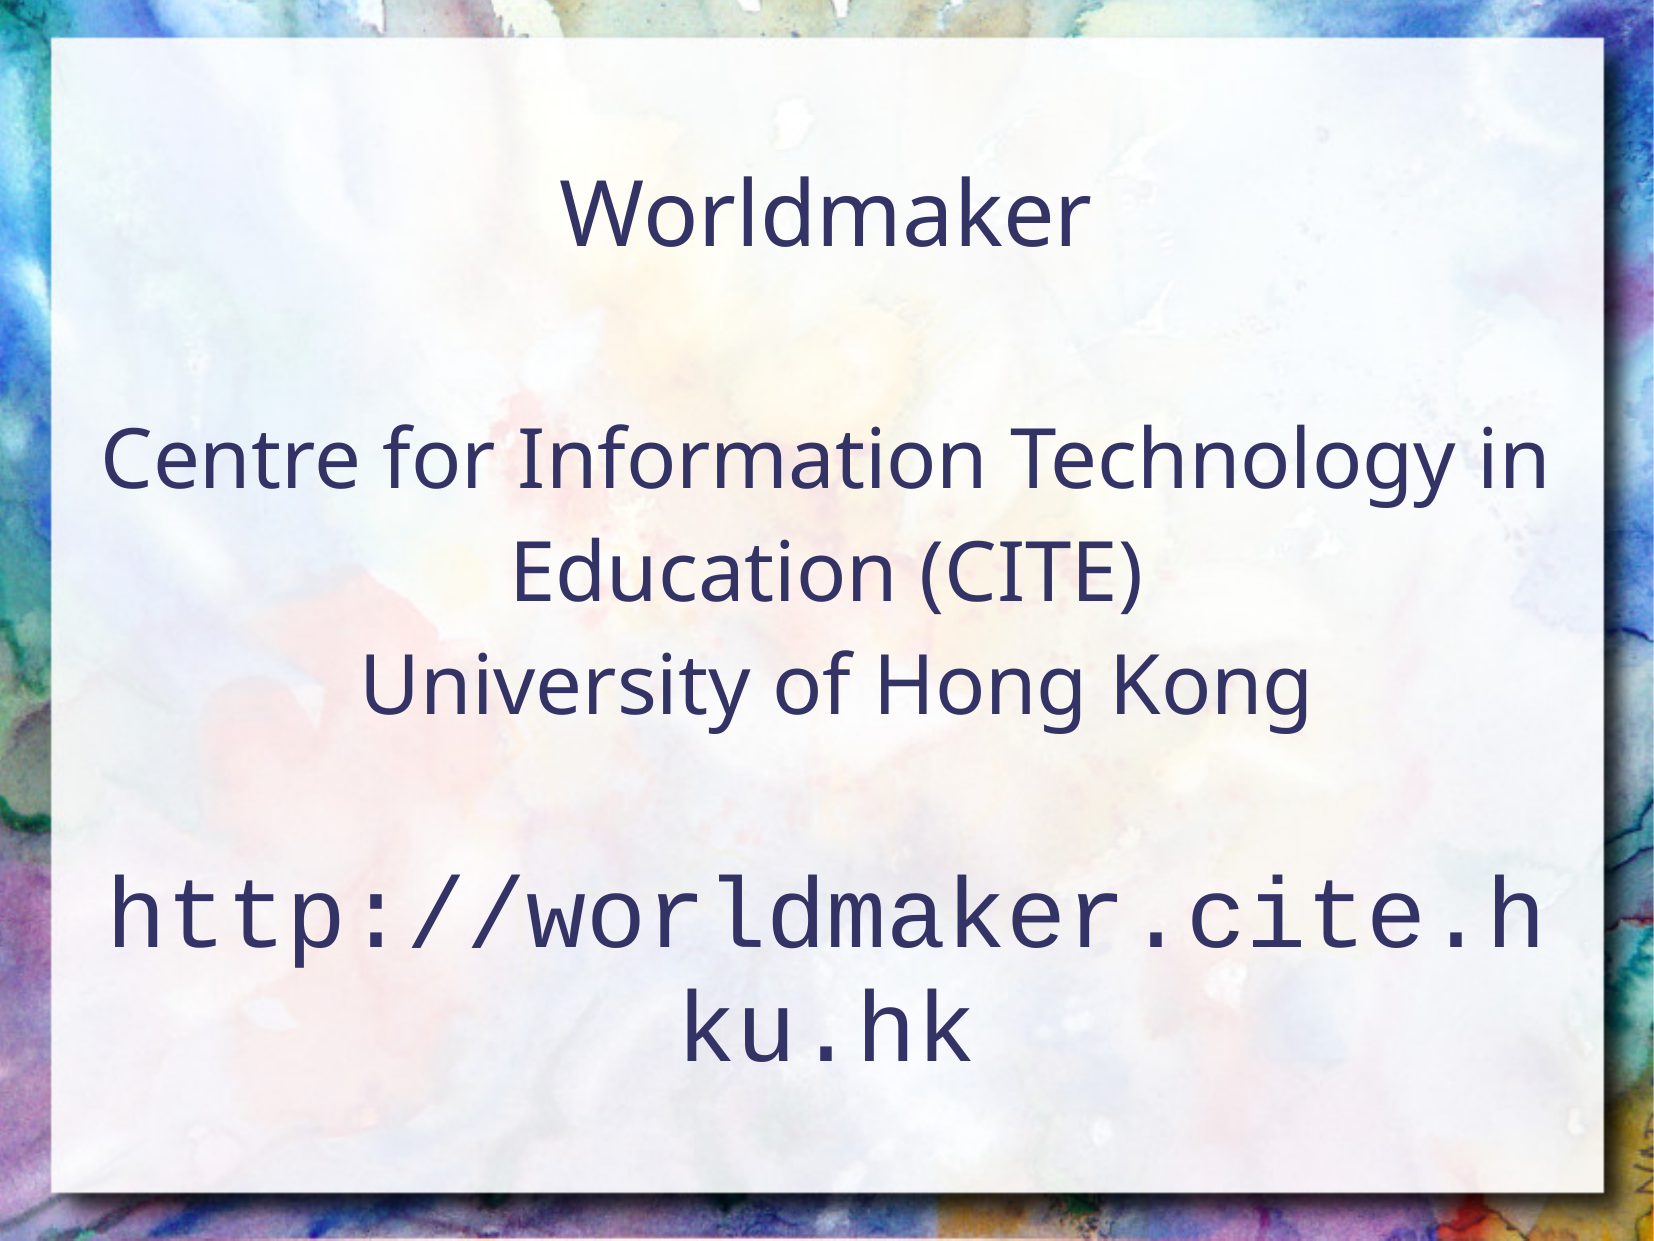

# Worldmaker Centre for Information Technology in Education (CITE) University of Hong Kong http://worldmaker.cite.hku.hk